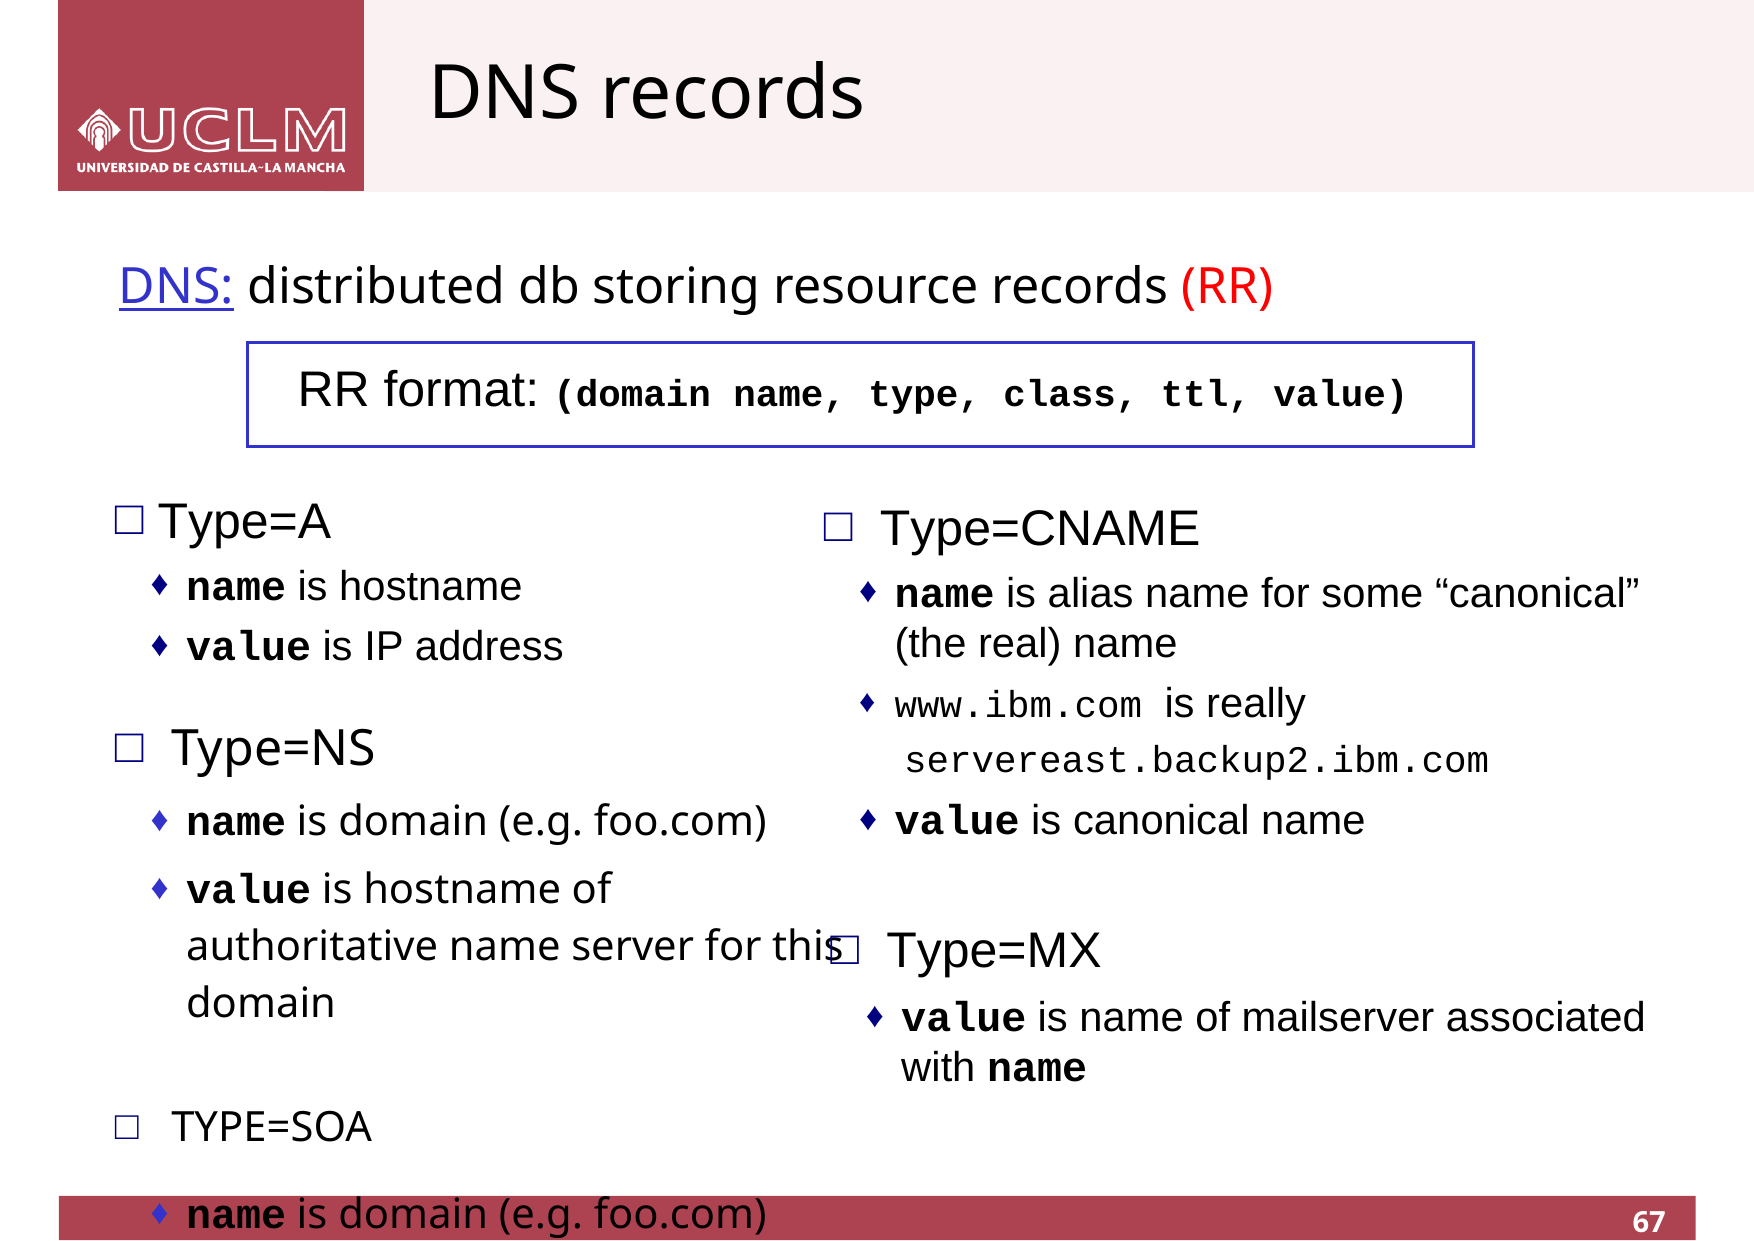

# DNS records
DNS: distributed db storing resource records (RR)
RR format: (domain name, type, class, ttl, value)
 Type=A
name is hostname
value is IP address
Type=CNAME
name is alias name for some “canonical” (the real) name
www.ibm.com is really
 servereast.backup2.ibm.com
value is canonical name
Type=NS
name is domain (e.g. foo.com)
value is hostname of authoritative name server for this domain
TYPE=SOA
name is domain (e.g. foo.com)
value is information about the zone
Type=MX
value is name of mailserver associated with name
67